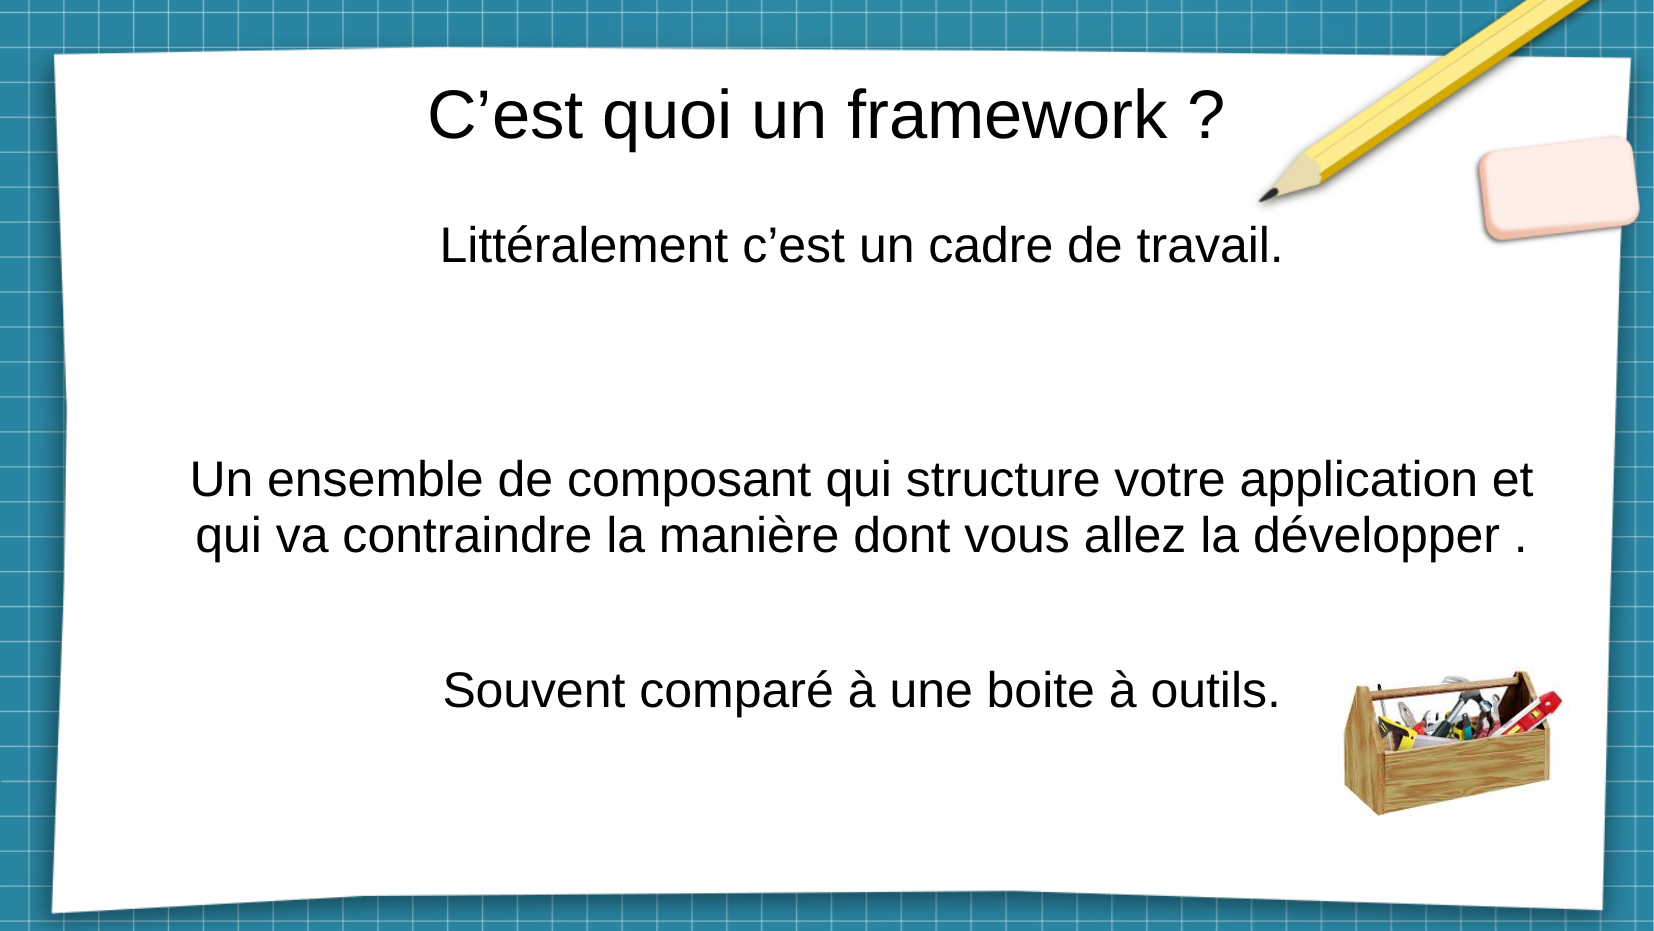

# C’est quoi un framework ?
Littéralement c’est un cadre de travail.
Un ensemble de composant qui structure votre application et qui va contraindre la manière dont vous allez la développer .
Souvent comparé à une boite à outils.